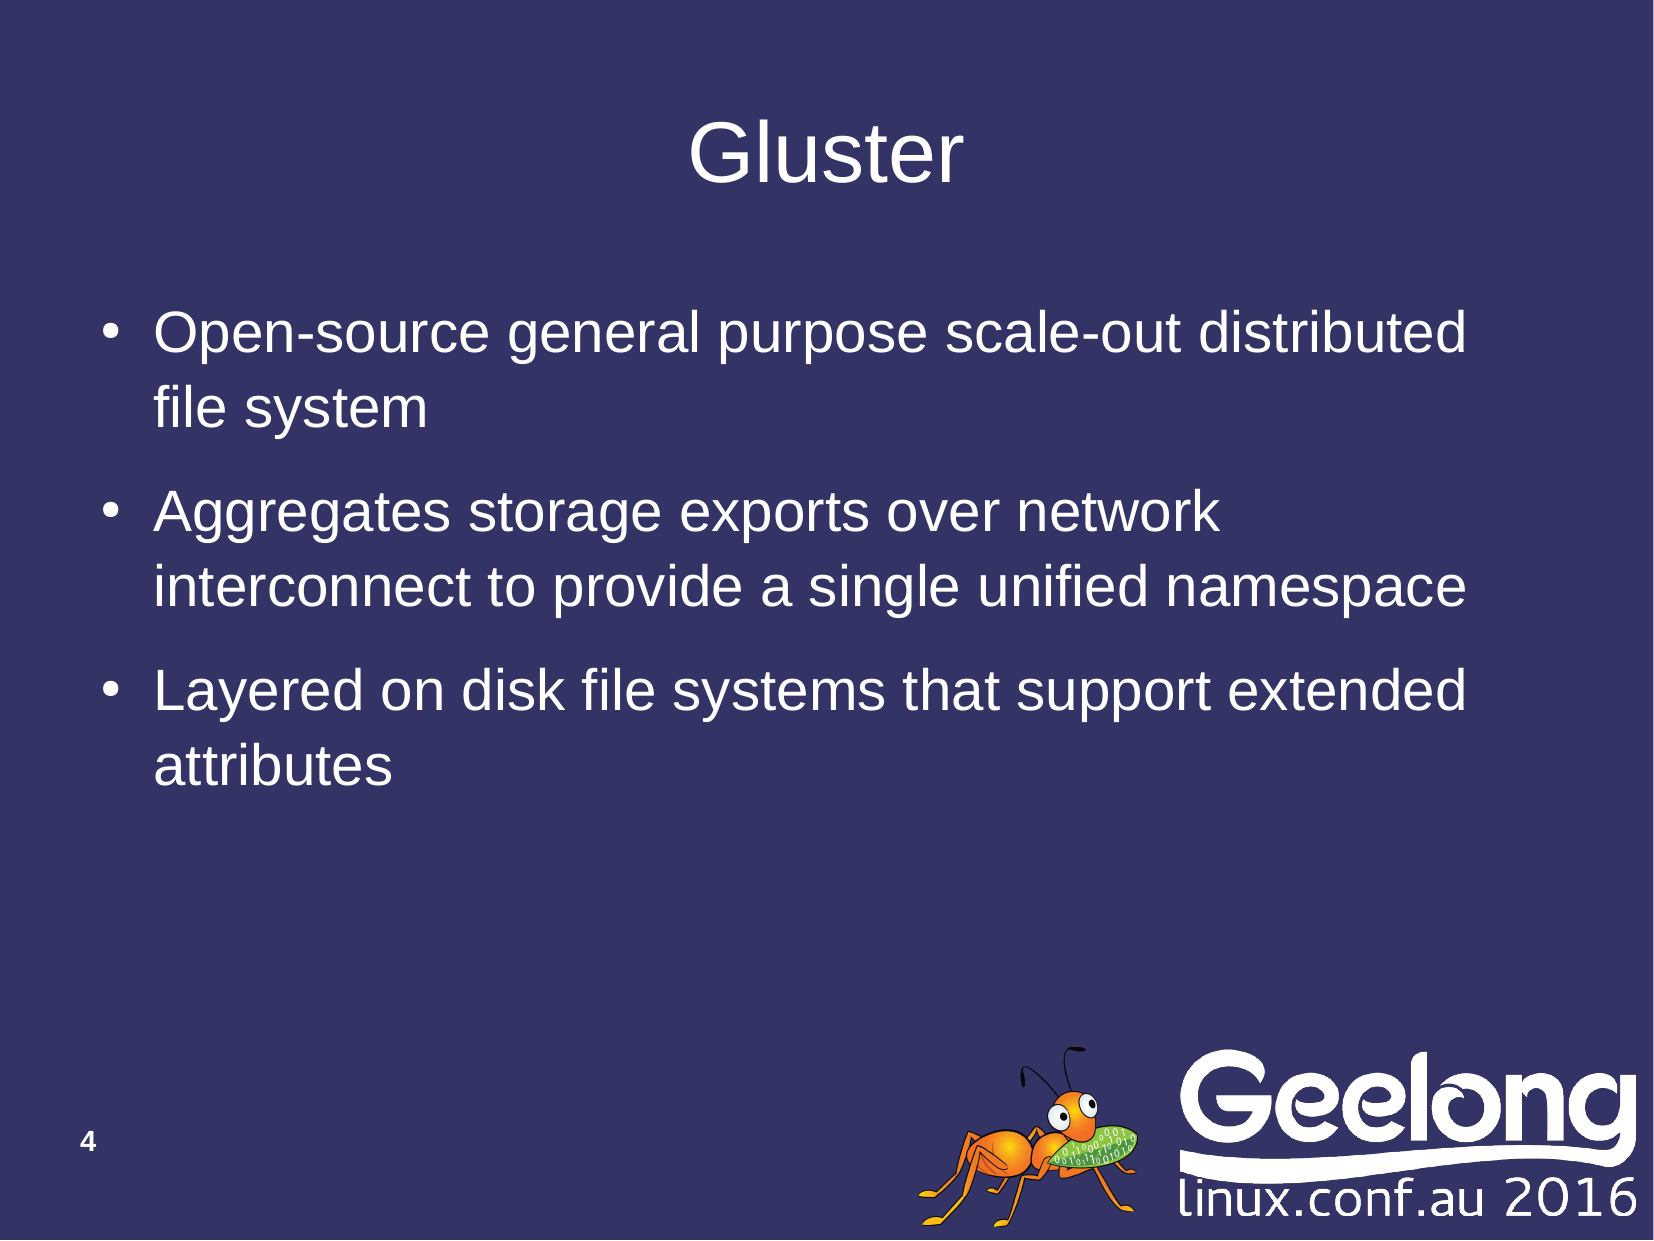

# Gluster
Open-source general purpose scale-out distributed file system
Aggregates storage exports over network interconnect to provide a single unified namespace
Layered on disk file systems that support extended attributes
4